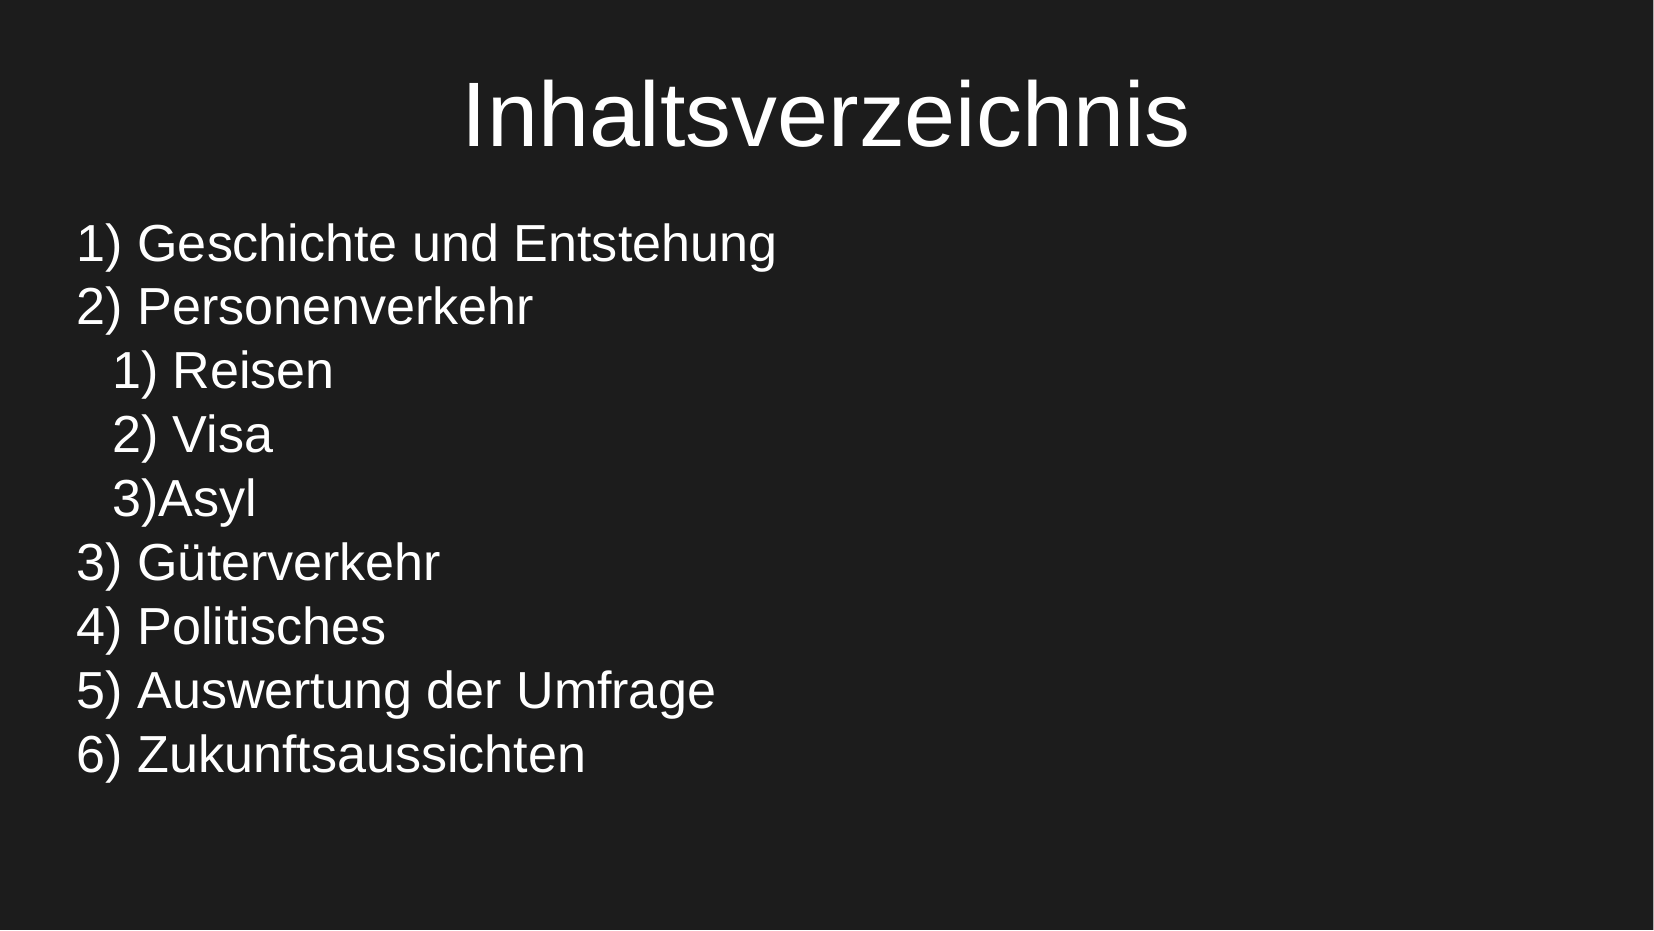

# Inhaltsverzeichnis
 Geschichte und Entstehung
 Personenverkehr
 Reisen
 Visa
Asyl
 Güterverkehr
 Politisches
 Auswertung der Umfrage
 Zukunftsaussichten